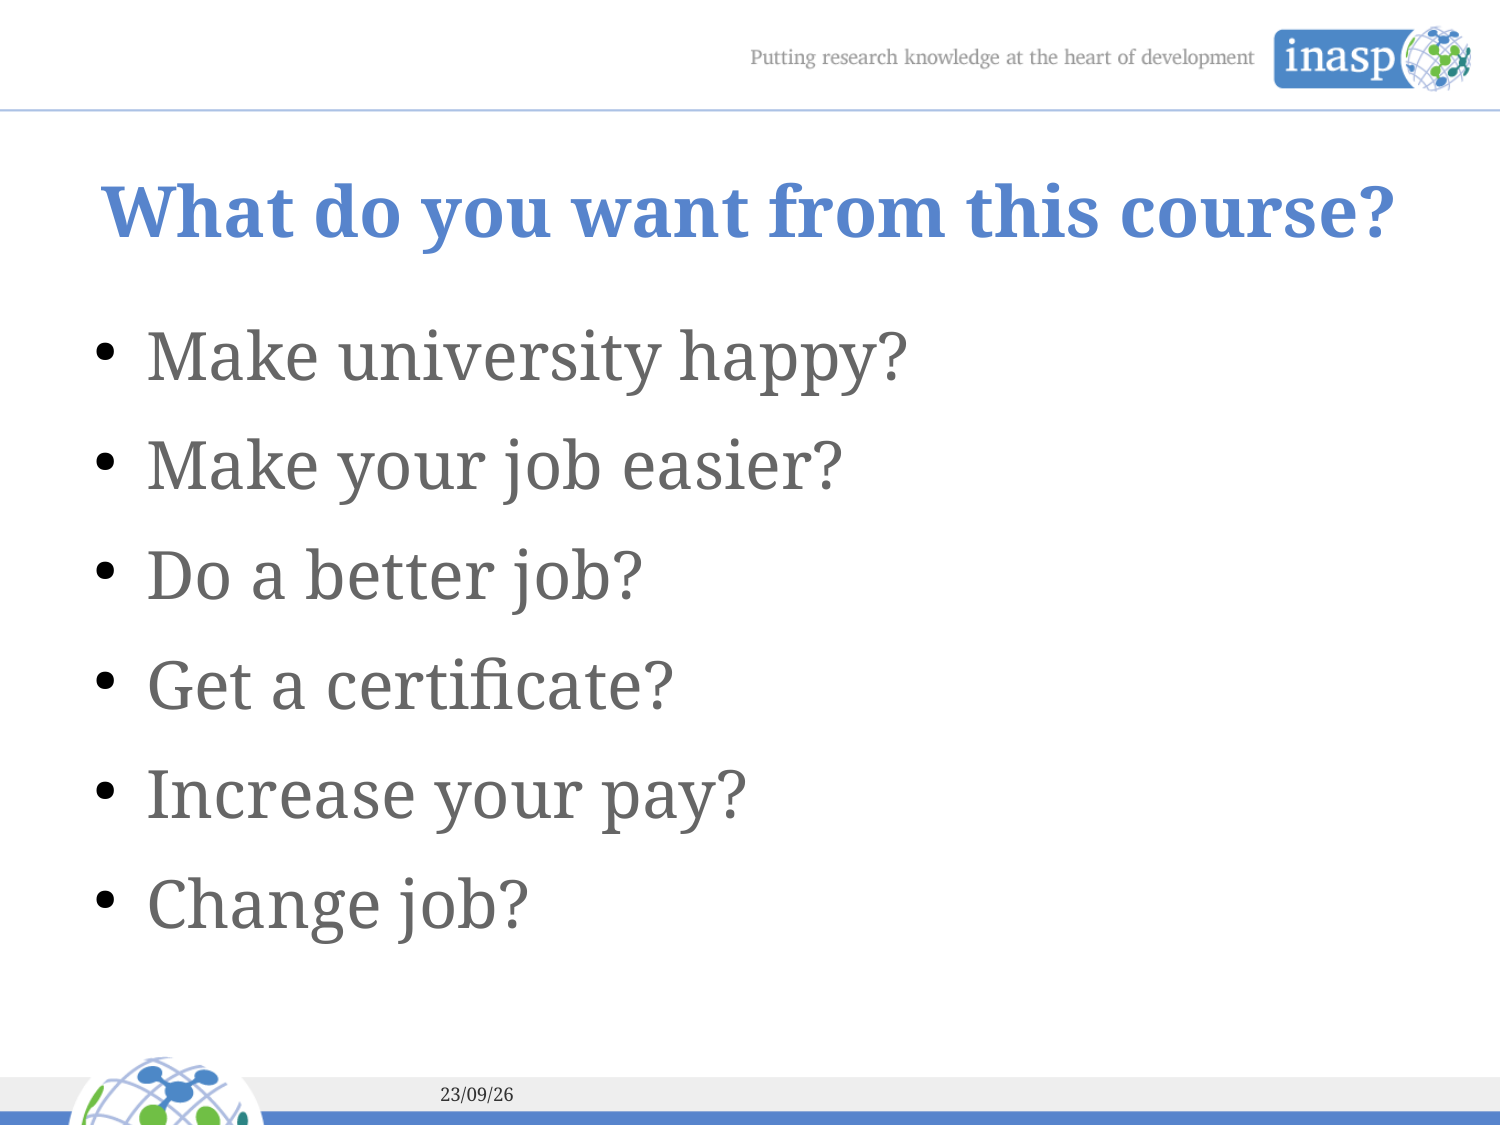

# What do you want from this course?
Make university happy?
Make your job easier?
Do a better job?
Get a certificate?
Increase your pay?
Change job?